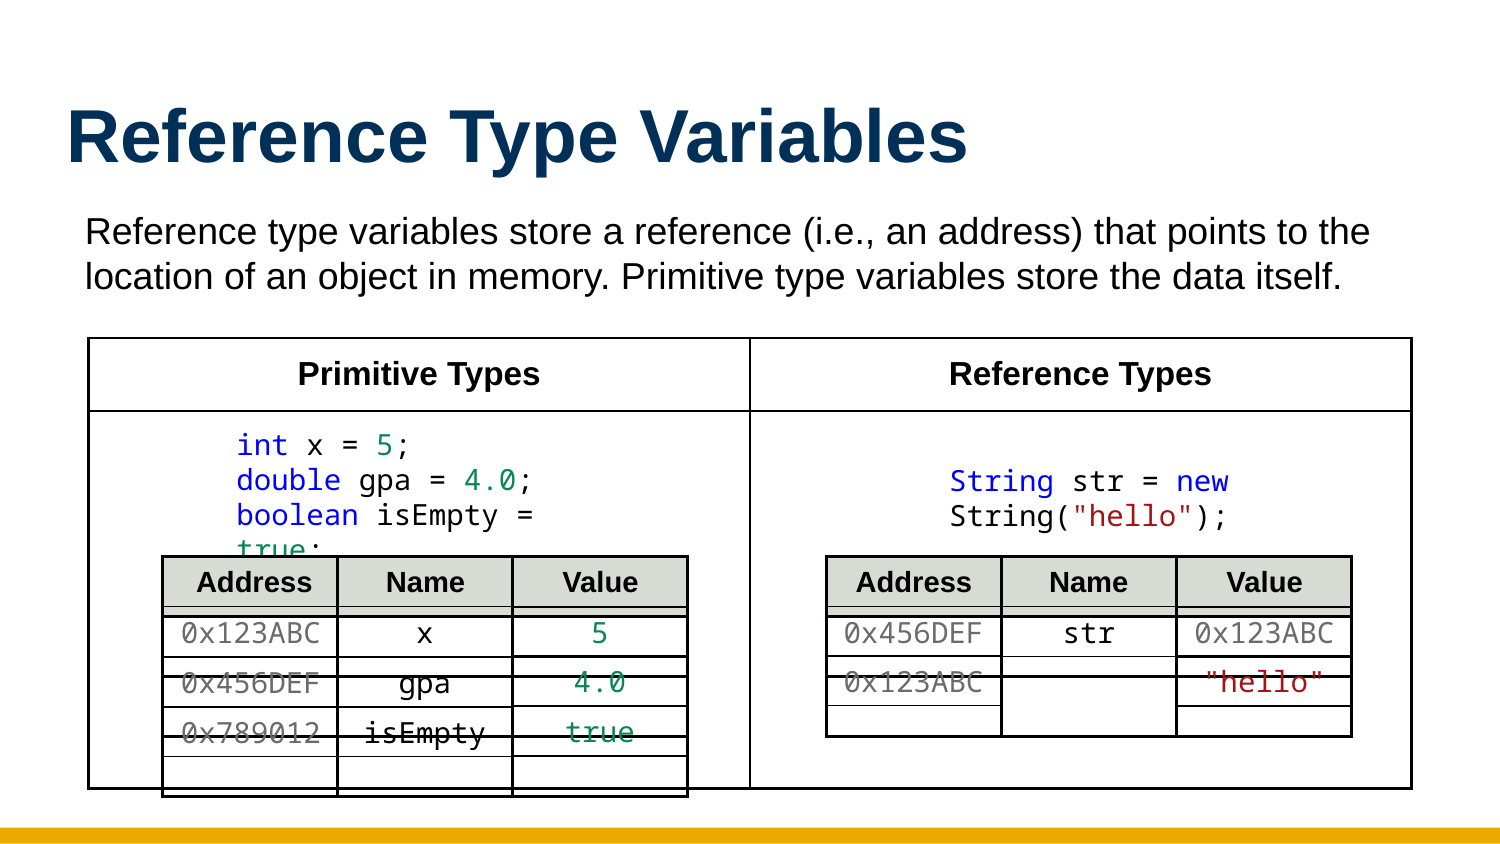

Reference Type Variables
# Reference type variables store a reference (i.e., an address) that points to the location of an object in memory. Primitive type variables store the data itself.
| Primitive Types | Reference Types |
| --- | --- |
| | |
int x = 5;
double gpa = 4.0;
boolean isEmpty = true;
String str = new String("hello");
Address
Name
Value
Address
Name
Value
| | | |
| --- | --- | --- |
| | | |
| | | |
| | | |
| | | |
| --- | --- | --- |
| | | |
| | | |
0x123ABC
x
5
0x456DEF
str
0x123ABC
"hello"
4.0
0x123ABC
0x456DEF
gpa
true
0x789012
isEmpty